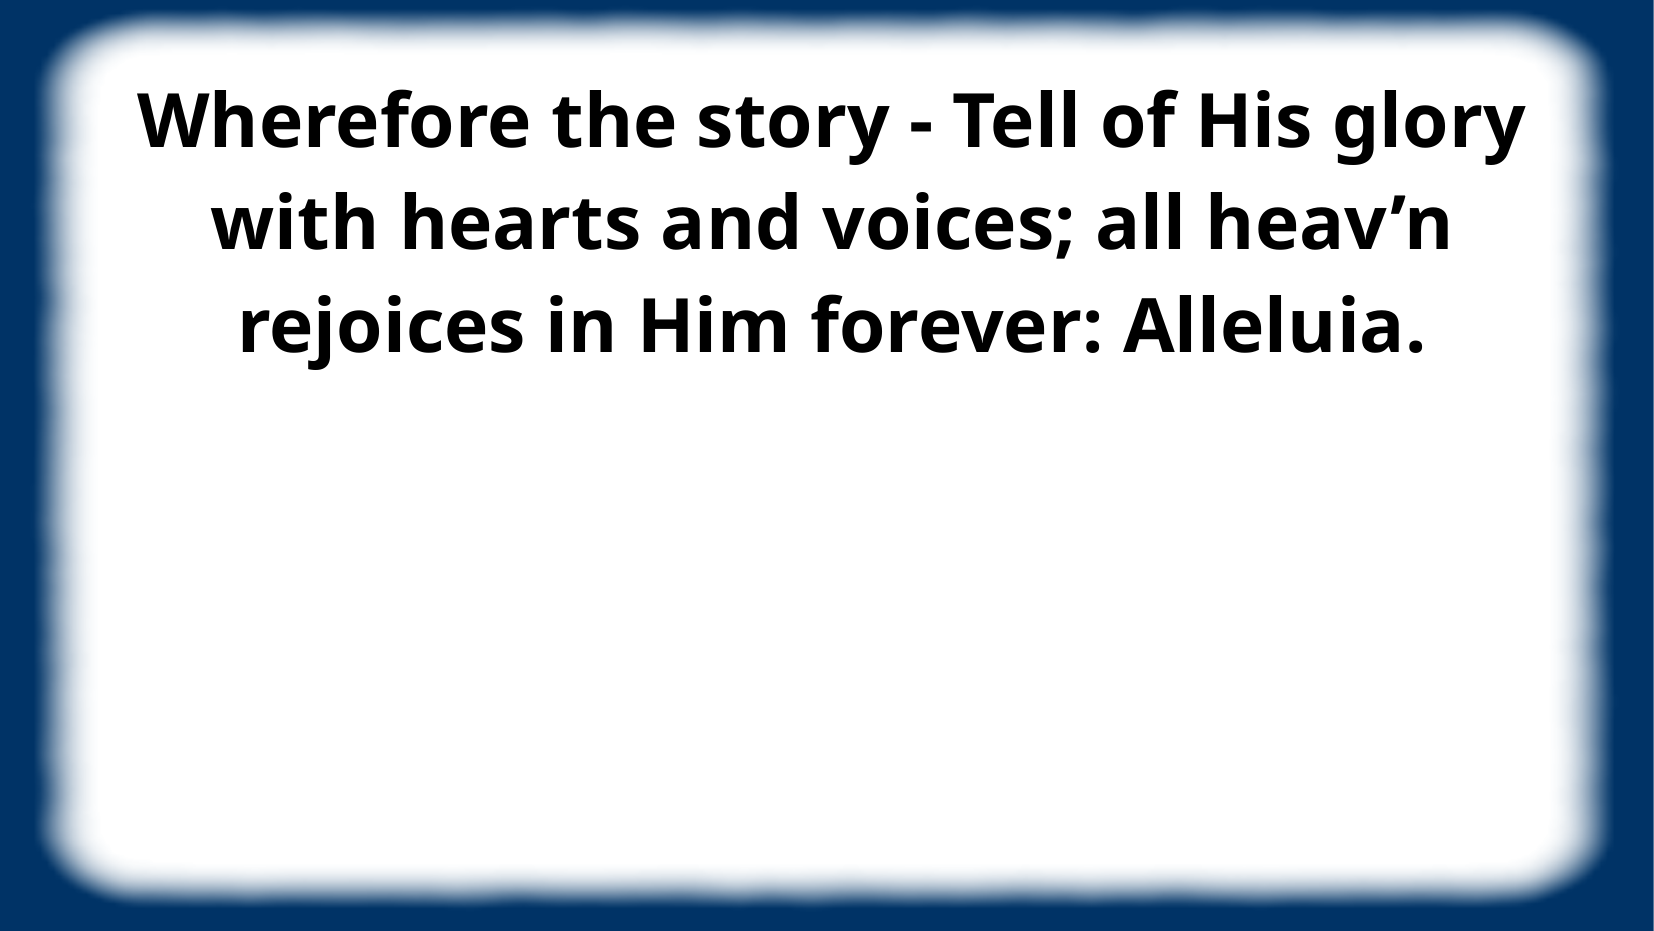

Wherefore the story - Tell of His glory with hearts and voices; all heav’n rejoices in Him forever: Alleluia.